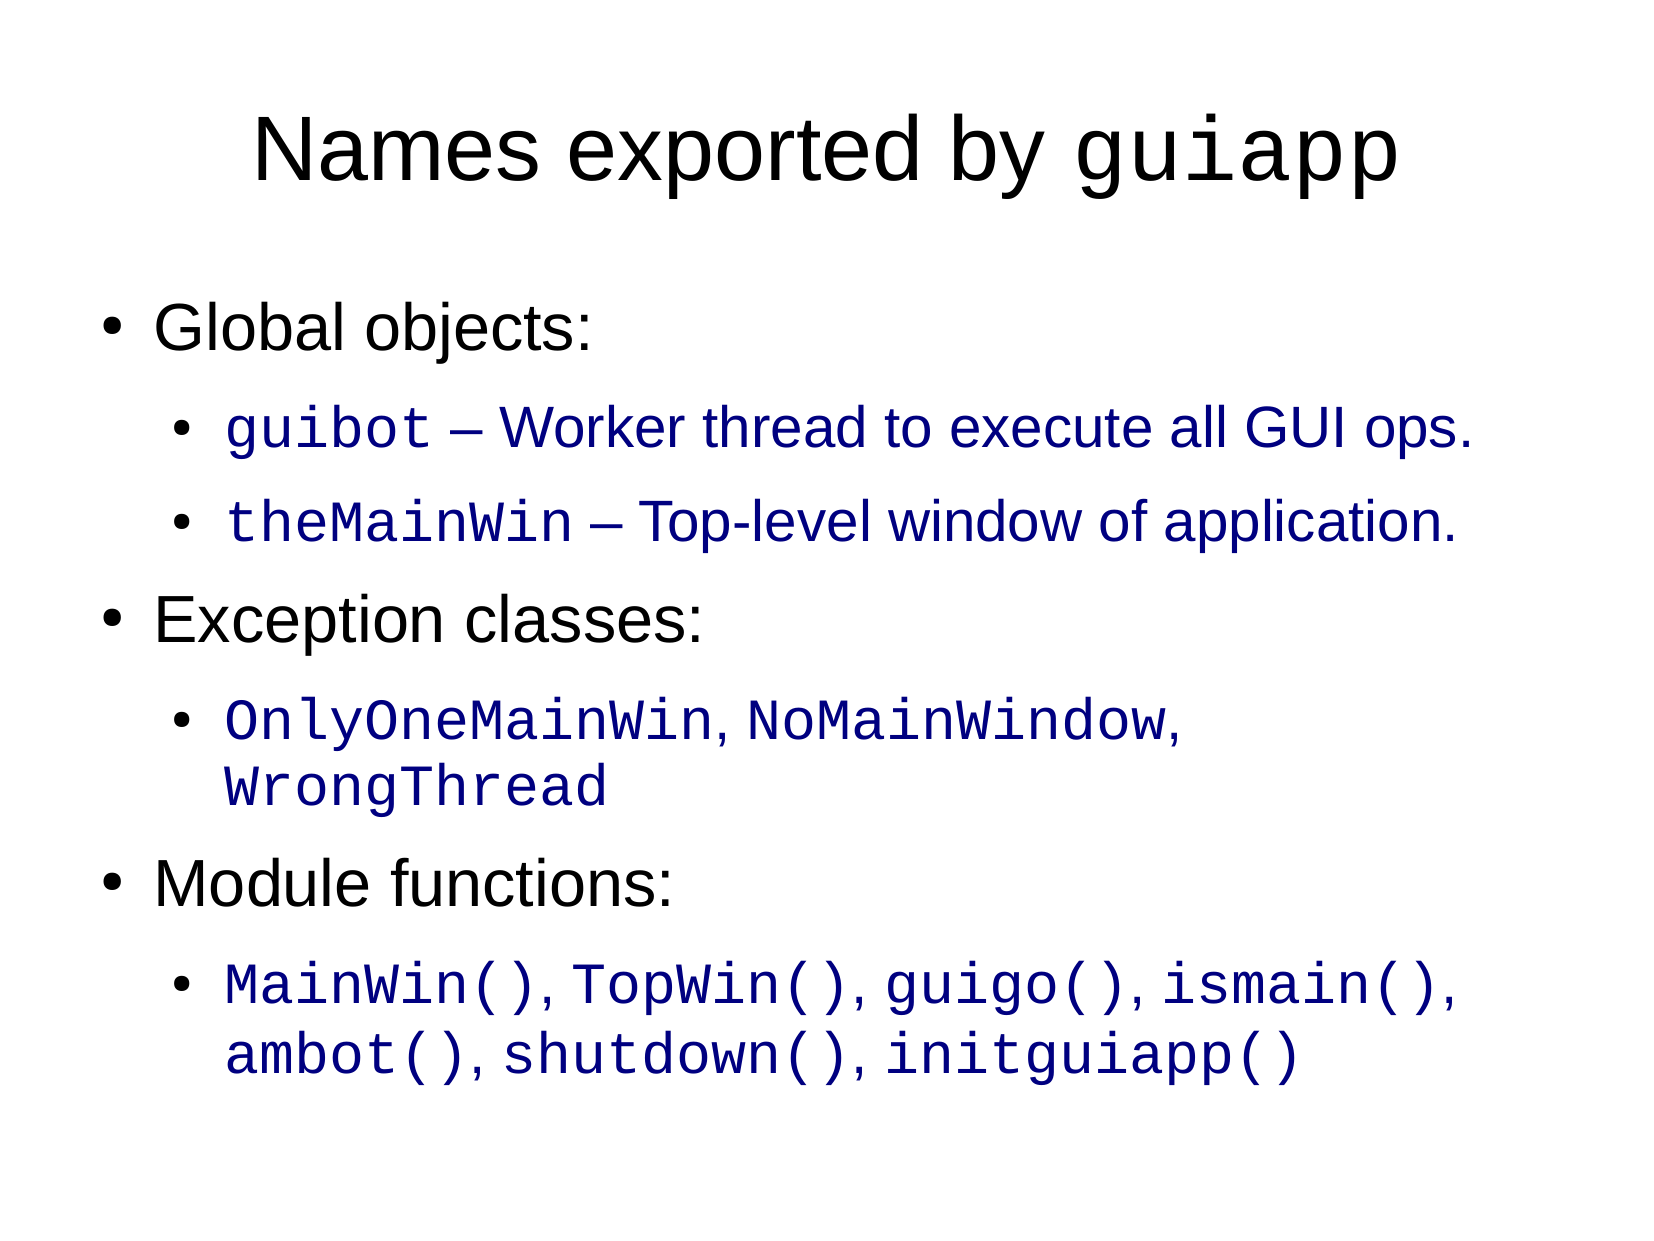

# Names exported by guiapp
Global objects:
guibot – Worker thread to execute all GUI ops.
theMainWin – Top-level window of application.
Exception classes:
OnlyOneMainWin, NoMainWindow, WrongThread
Module functions:
MainWin(), TopWin(), guigo(), ismain(), ambot(), shutdown(), initguiapp()